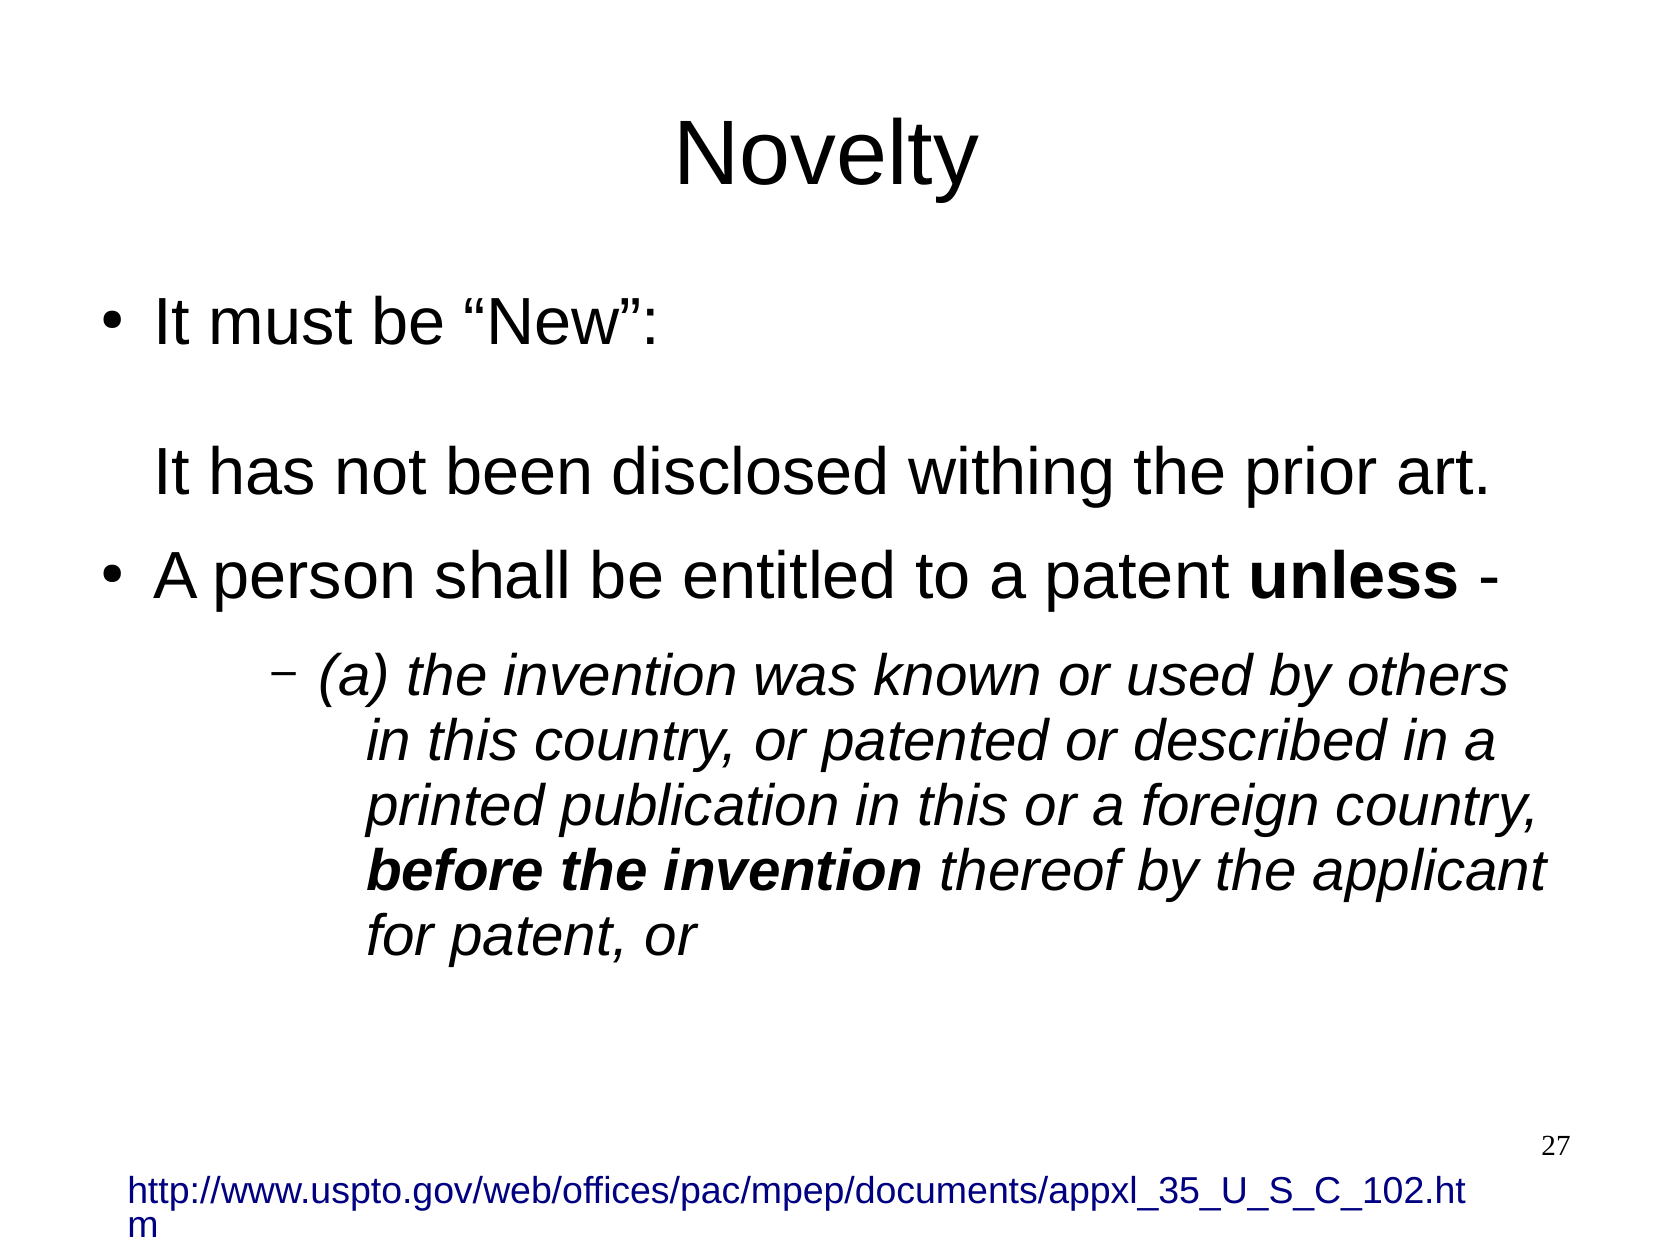

# Novelty
It must be “New”:
It has not been disclosed withing the prior art.
A person shall be entitled to a patent unless -
(a) the invention was known or used by others in this country, or patented or described in a printed publication in this or a foreign country, before the invention thereof by the applicant for patent, or
27
http://www.uspto.gov/web/offices/pac/mpep/documents/appxl_35_U_S_C_102.htm